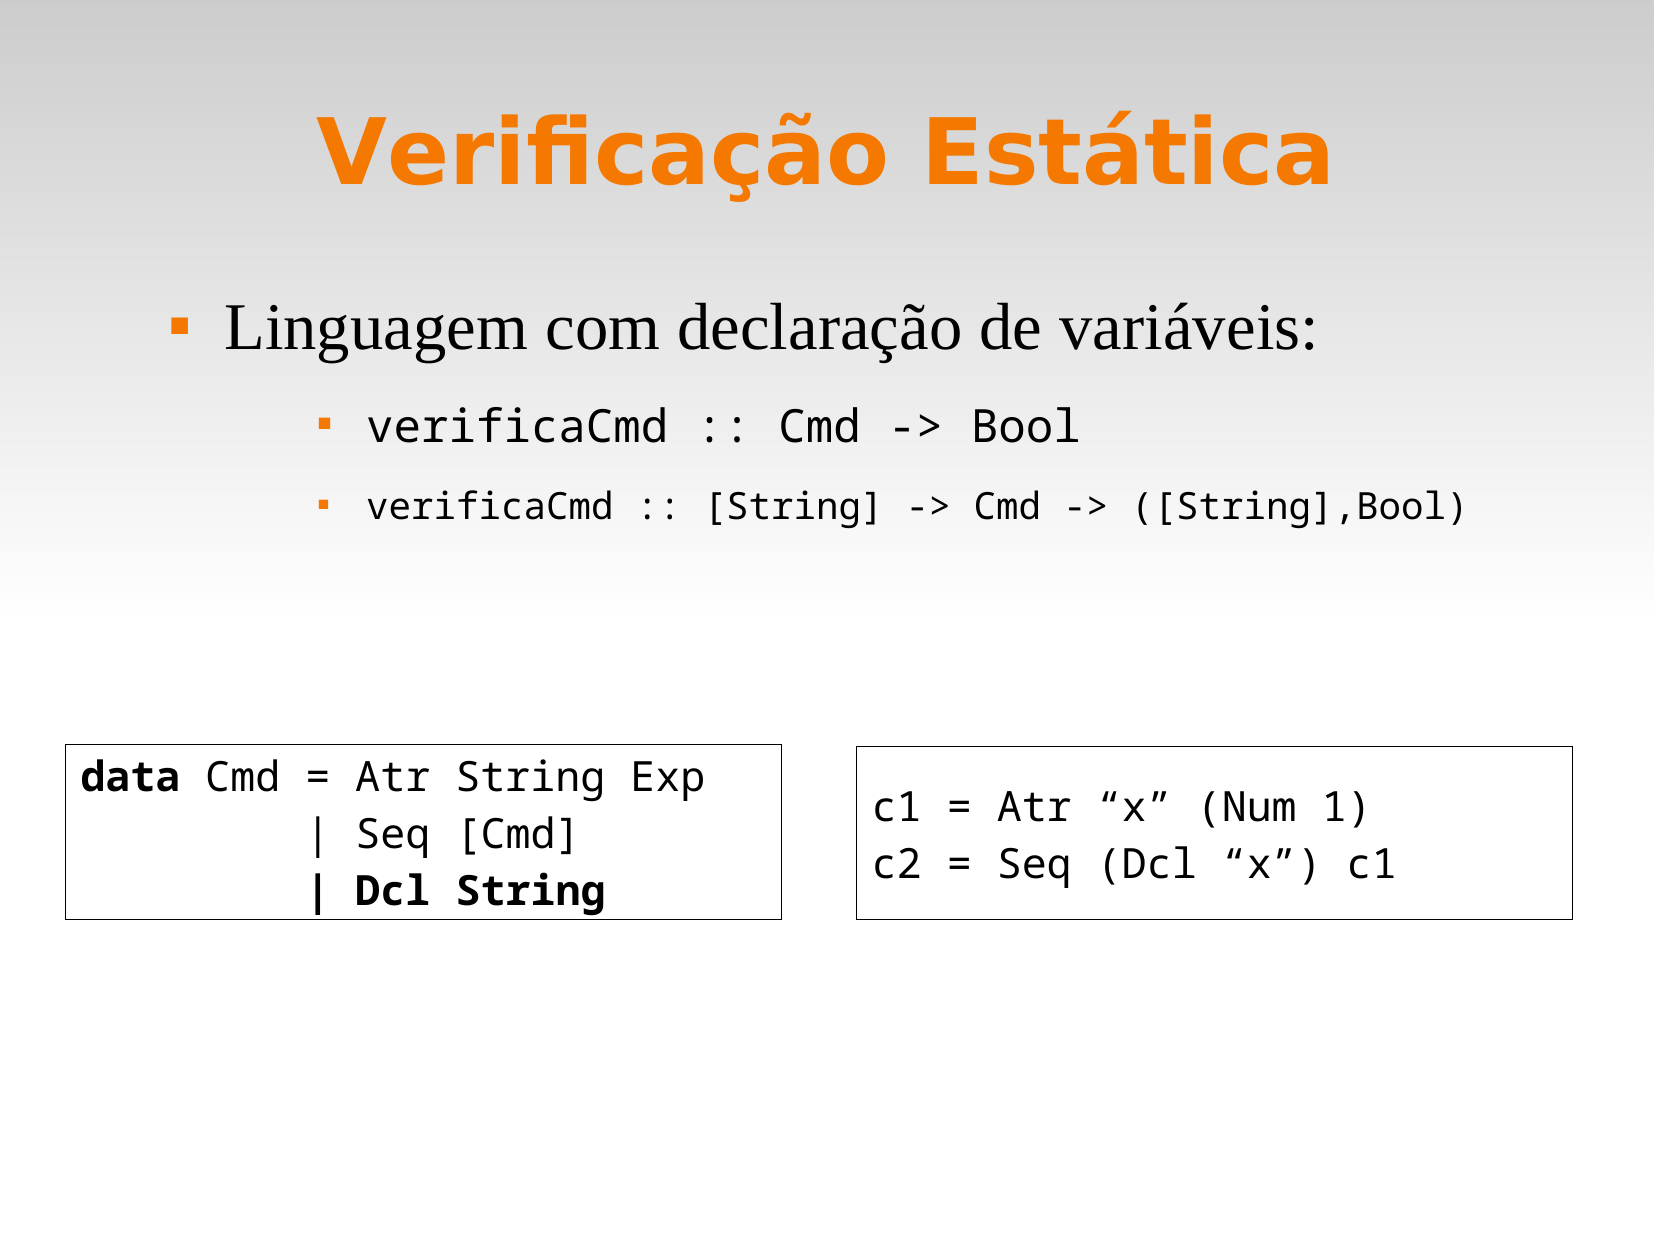

# Verificação Estática
Linguagem com declaração de variáveis:
verificaCmd :: Cmd -> Bool
verificaCmd :: [String] -> Cmd -> ([String],Bool)
data Cmd = Atr String Exp
 | Seq [Cmd]
 | Dcl String
c1 = Atr “x” (Num 1)
c2 = Seq (Dcl “x”) c1